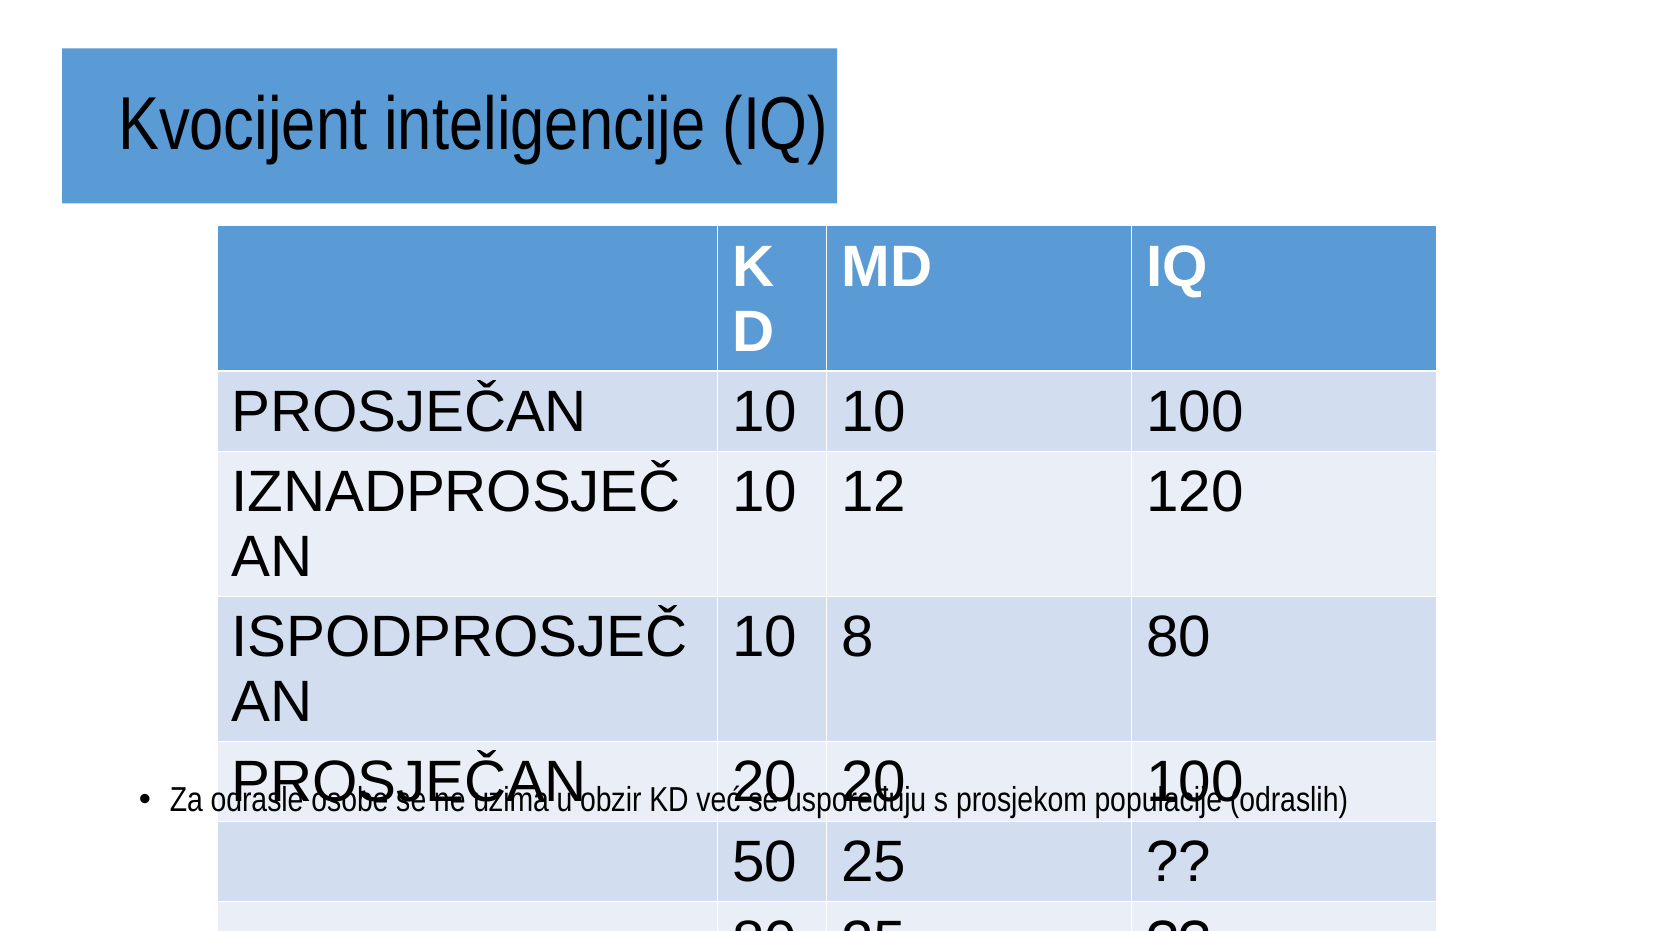

Kvocijent inteligencije (IQ)
#
| | KD | MD | IQ |
| --- | --- | --- | --- |
| PROSJEČAN | 10 | 10 | 100 |
| IZNADPROSJEČAN | 10 | 12 | 120 |
| ISPODPROSJEČAN | 10 | 8 | 80 |
| PROSJEČAN | 20 | 20 | 100 |
| | 50 | 25 | ?? |
| | 80 | 25 | ?? |
Za odrasle osobe se ne uzima u obzir KD već se uspoređuju s prosjekom populacije (odraslih)